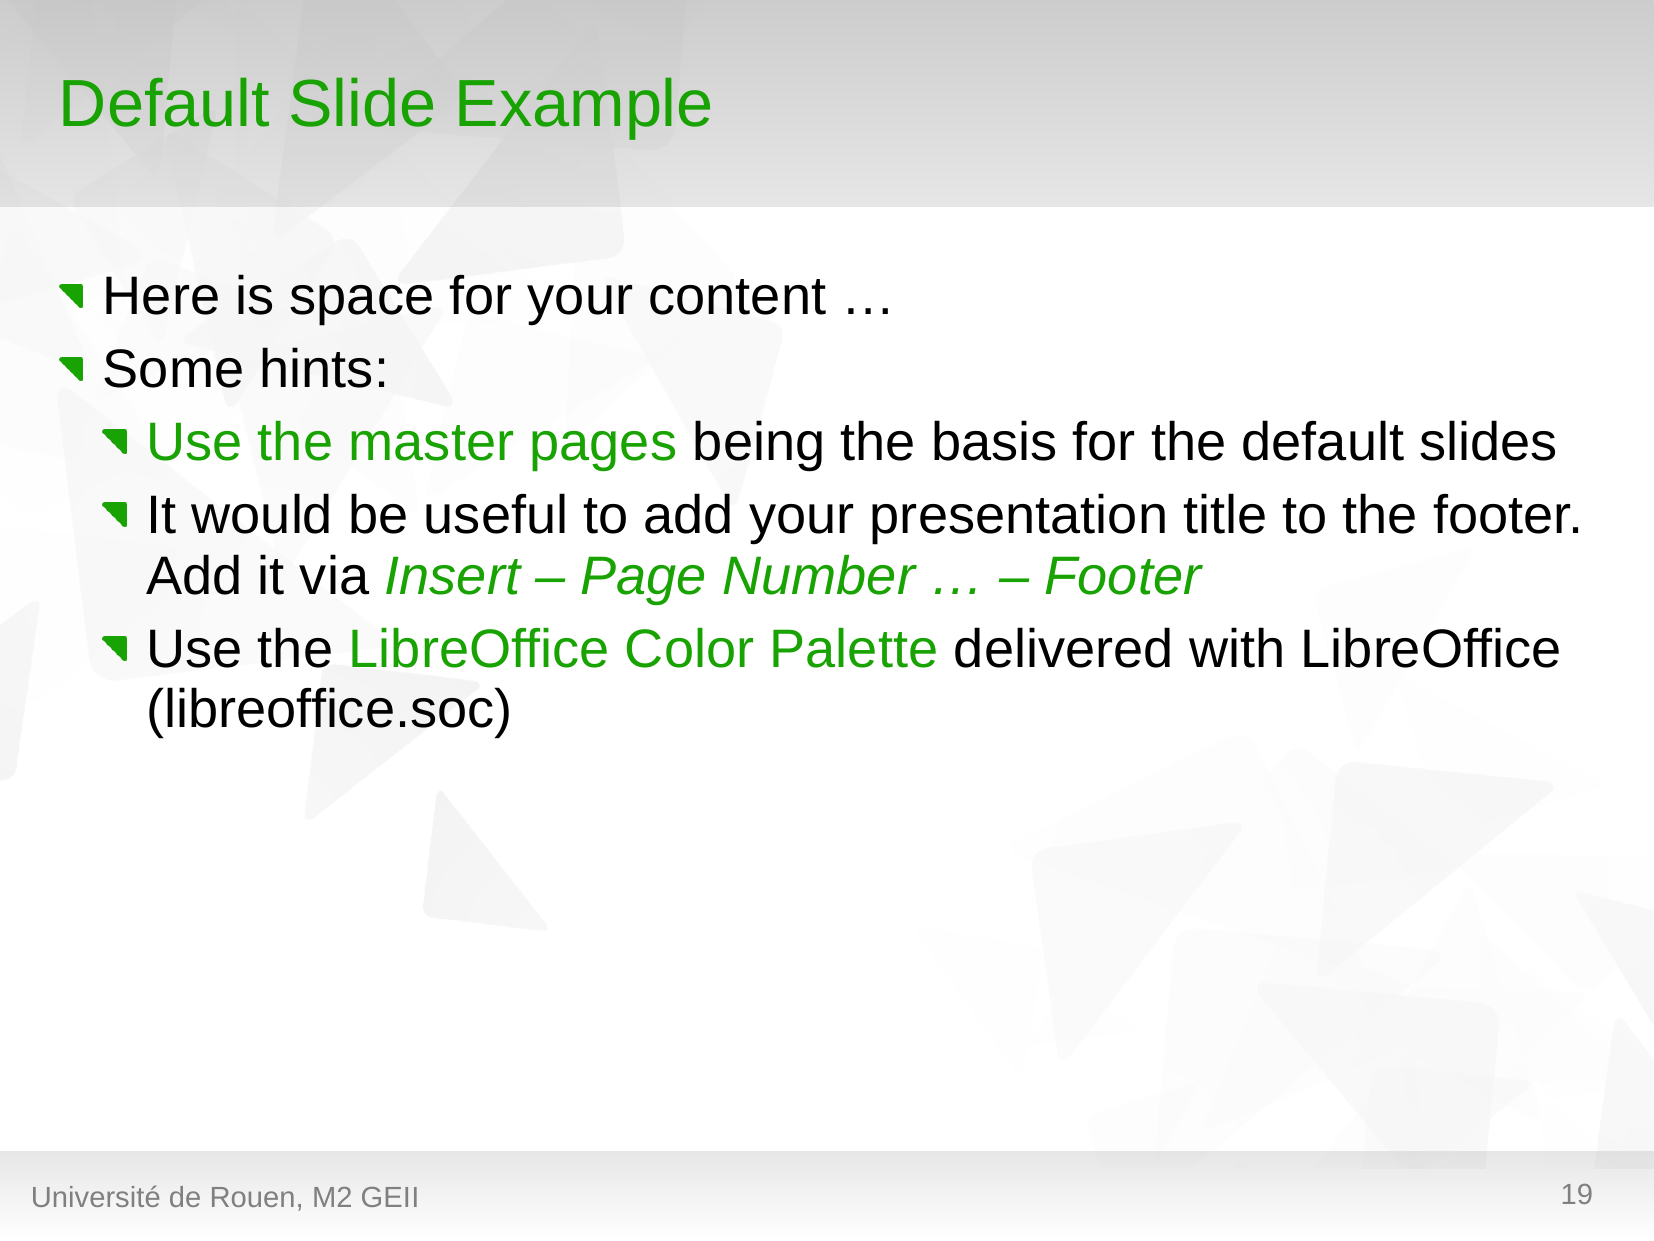

# Default Slide Example
Here is space for your content …
Some hints:
Use the master pages being the basis for the default slides
It would be useful to add your presentation title to the footer. Add it via Insert – Page Number … – Footer
Use the LibreOffice Color Palette delivered with LibreOffice (libreoffice.soc)
19
Université de Rouen, M2 GEII